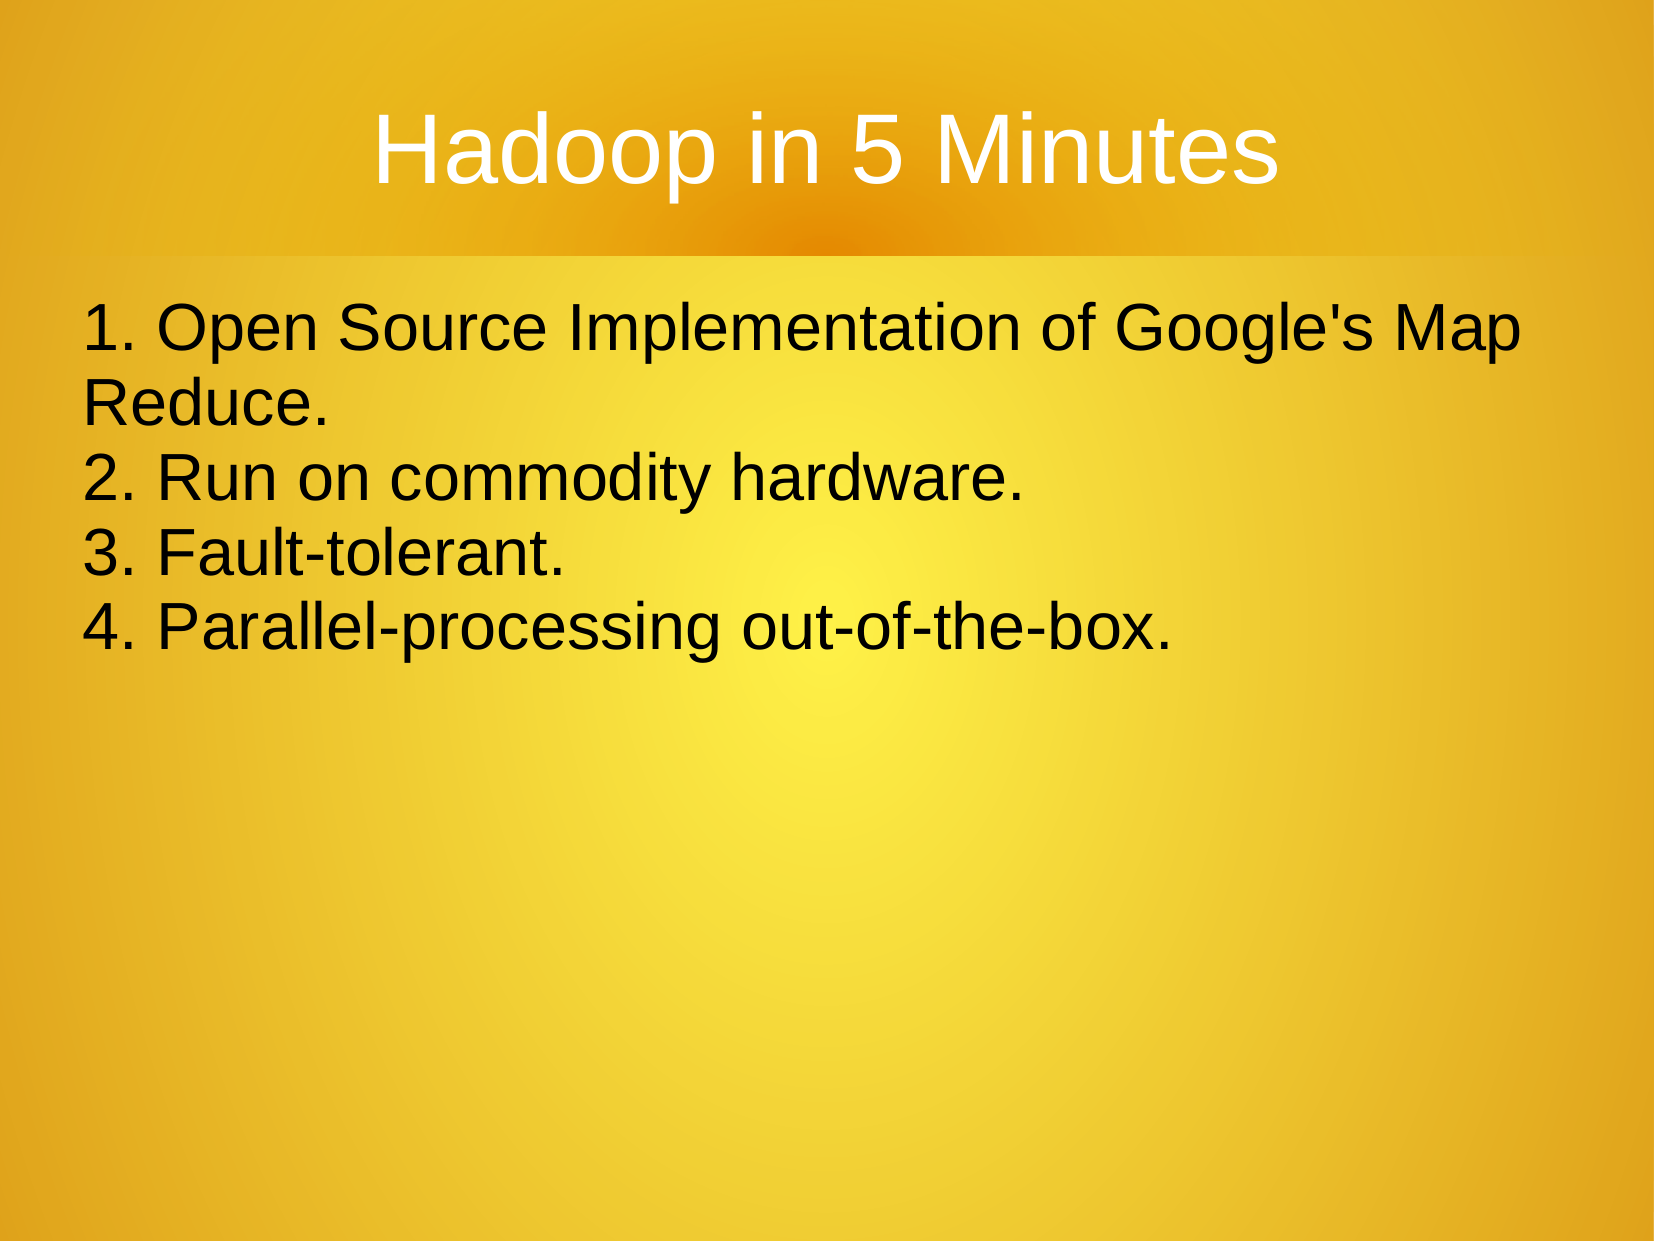

# Hadoop in 5 Minutes
1. Open Source Implementation of Google's Map Reduce.
2. Run on commodity hardware.
3. Fault-tolerant.
4. Parallel-processing out-of-the-box.